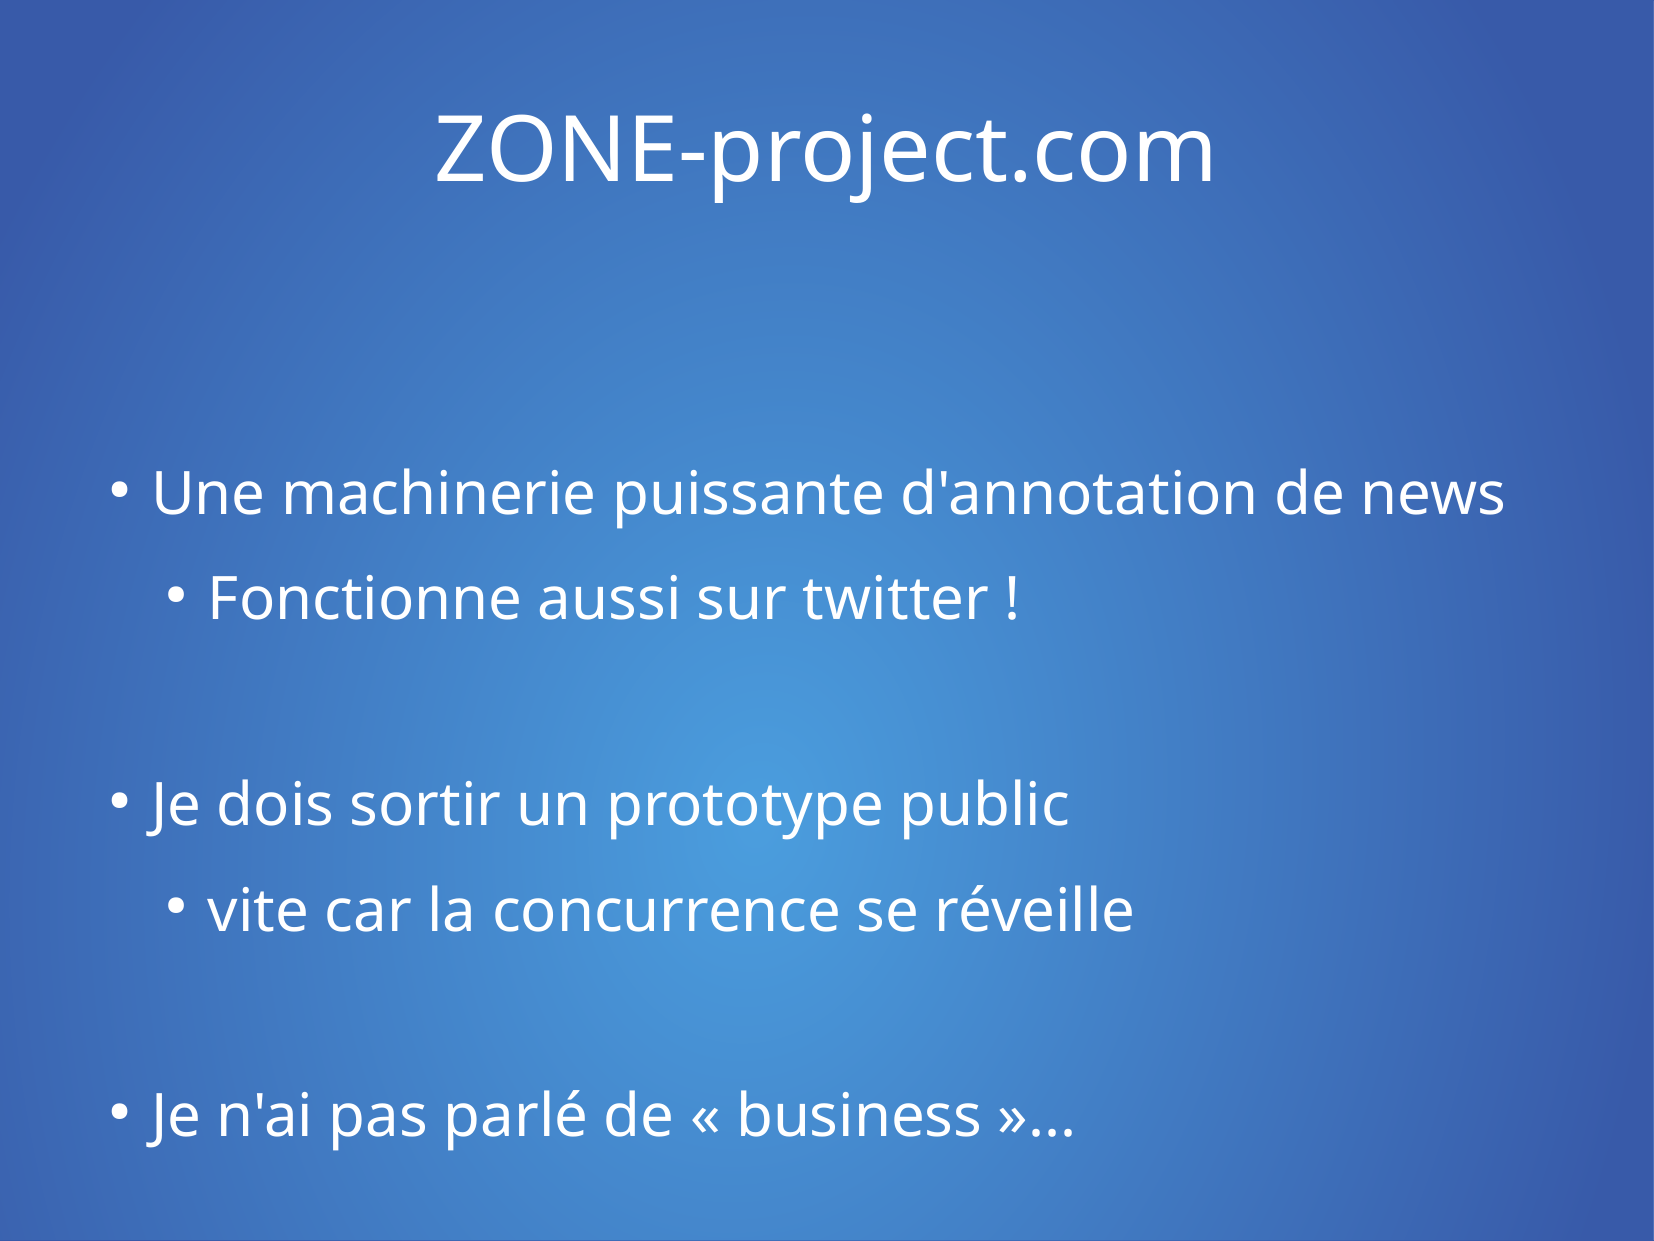

# ZONE-project.com
Une machinerie puissante d'annotation de news
Fonctionne aussi sur twitter !
Je dois sortir un prototype public
vite car la concurrence se réveille
Je n'ai pas parlé de « business »...